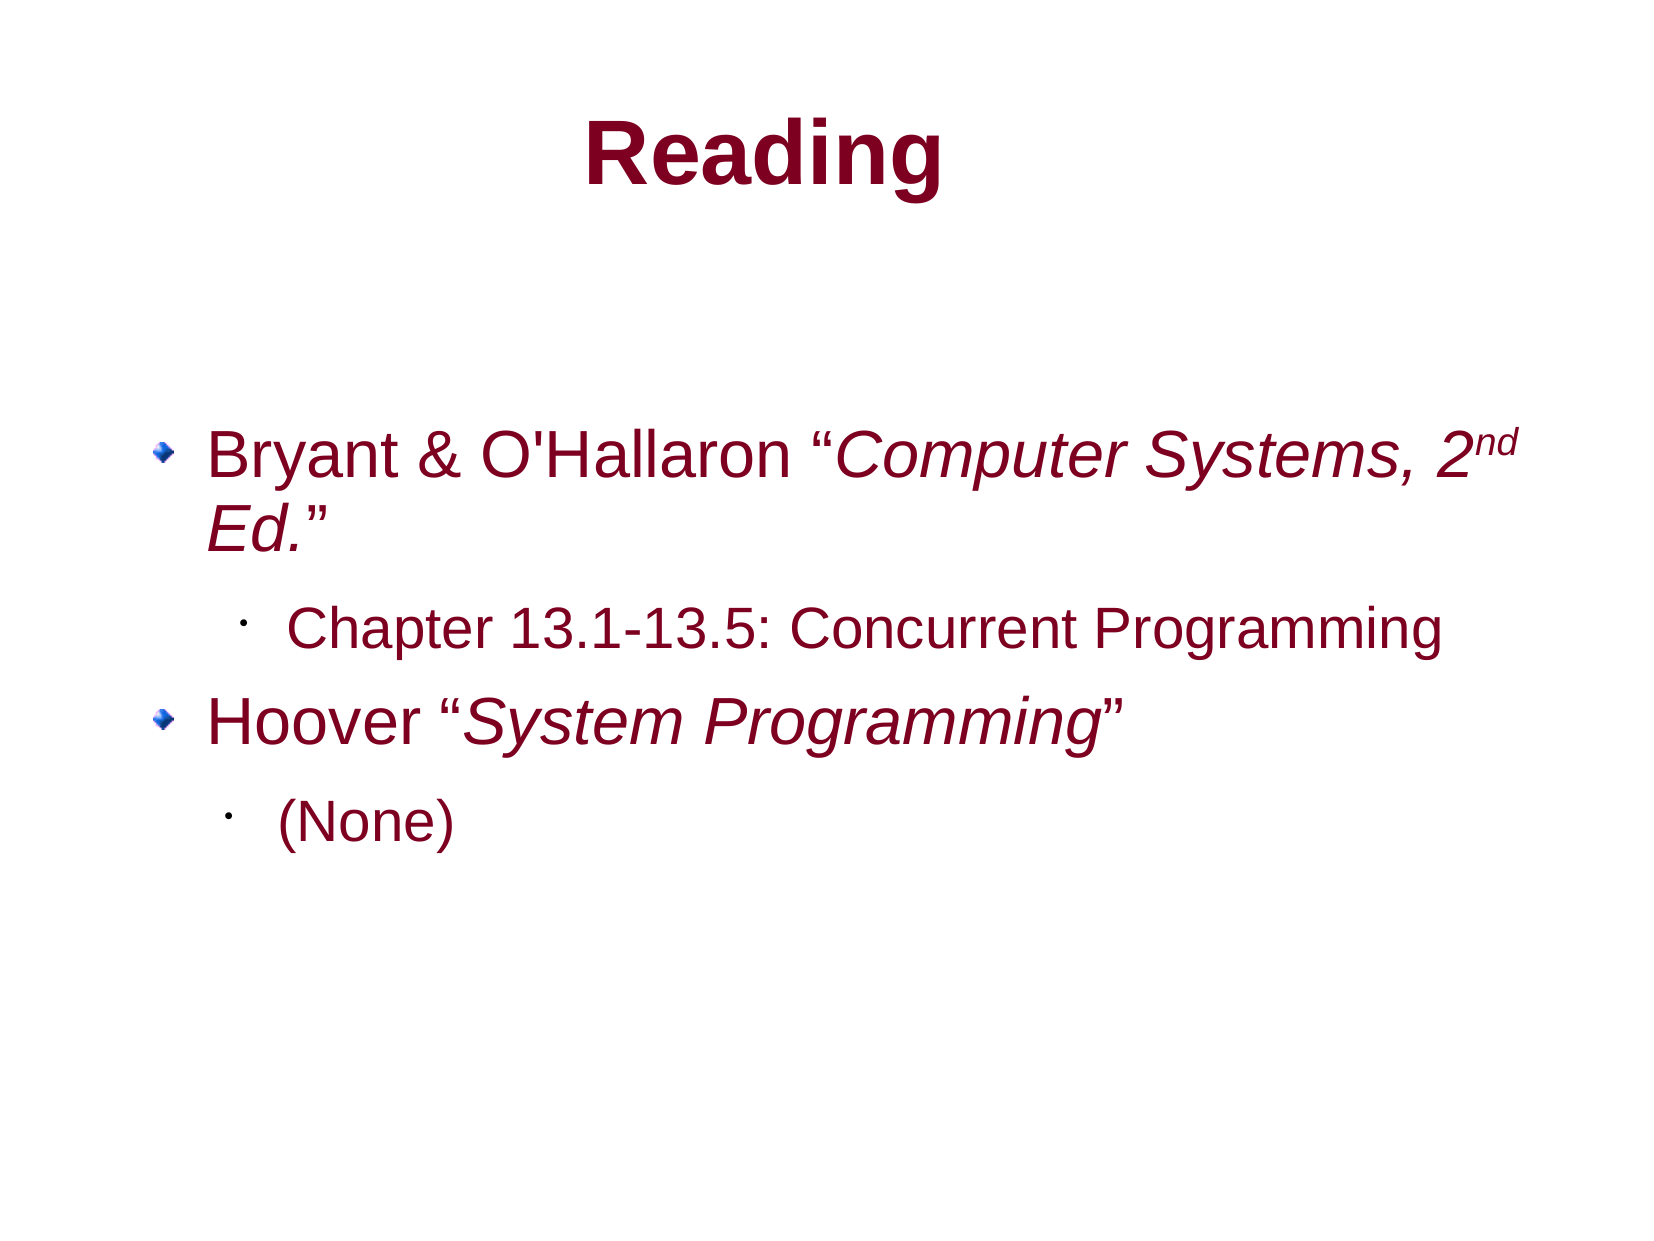

# Reading
Bryant & O'Hallaron “Computer Systems, 2nd Ed.”
Chapter 13.1-13.5: Concurrent Programming
Hoover “System Programming”
(None)